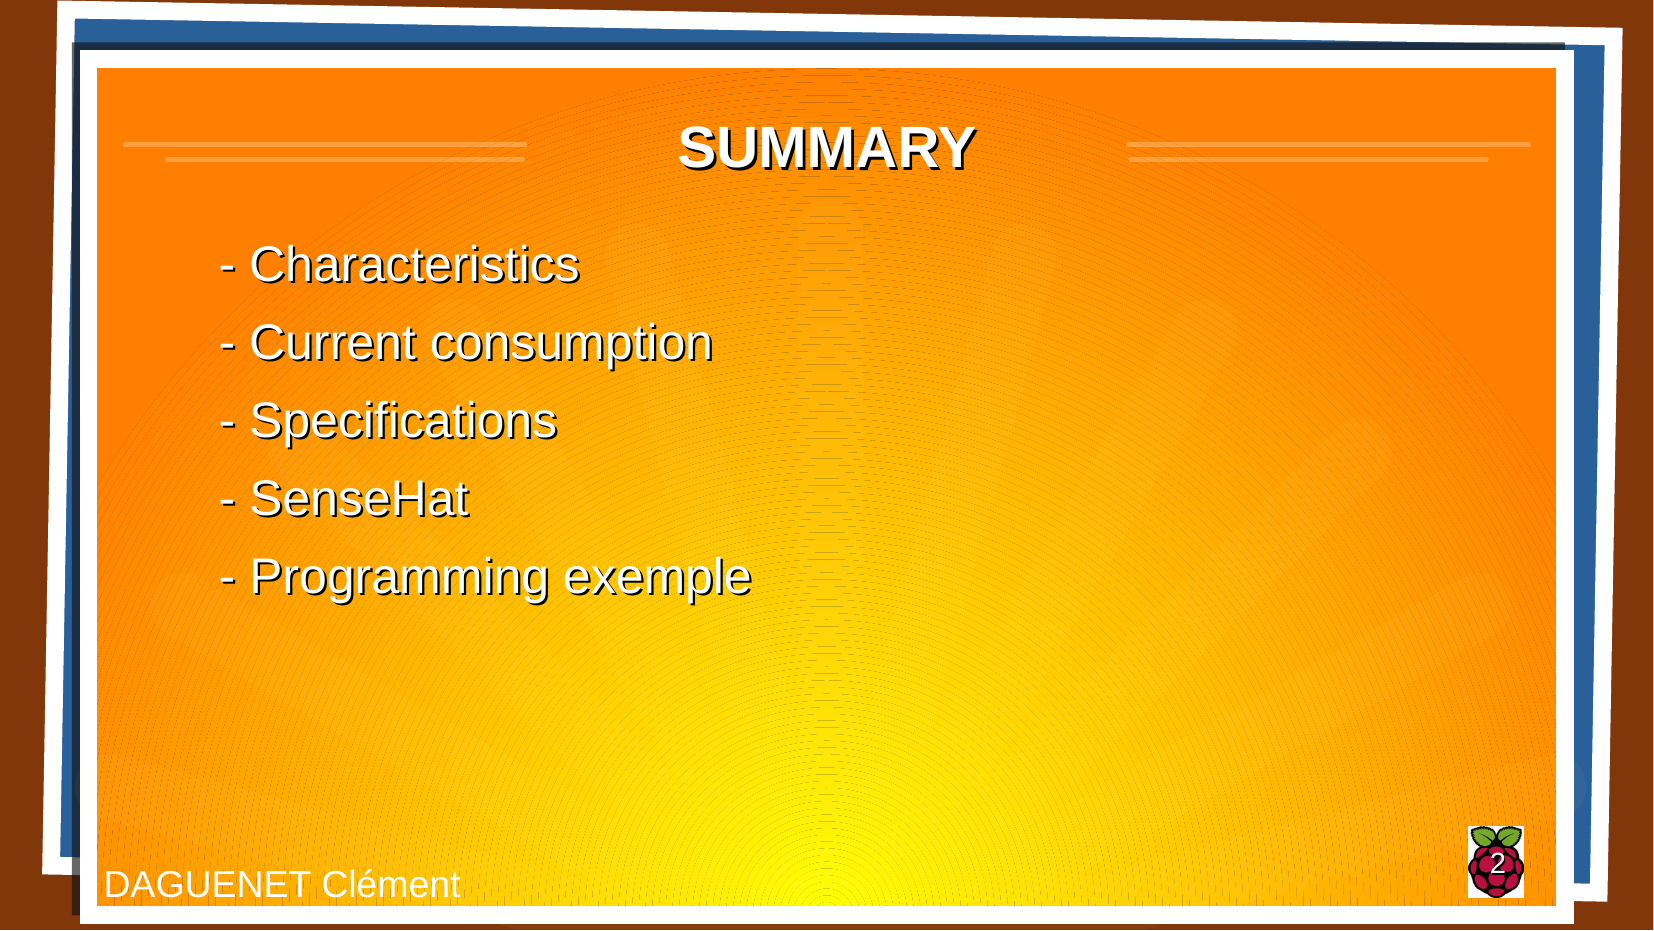

# SUMMARY
- Characteristics
- Current consumption
- Specifications
- SenseHat
- Programming exemple
2